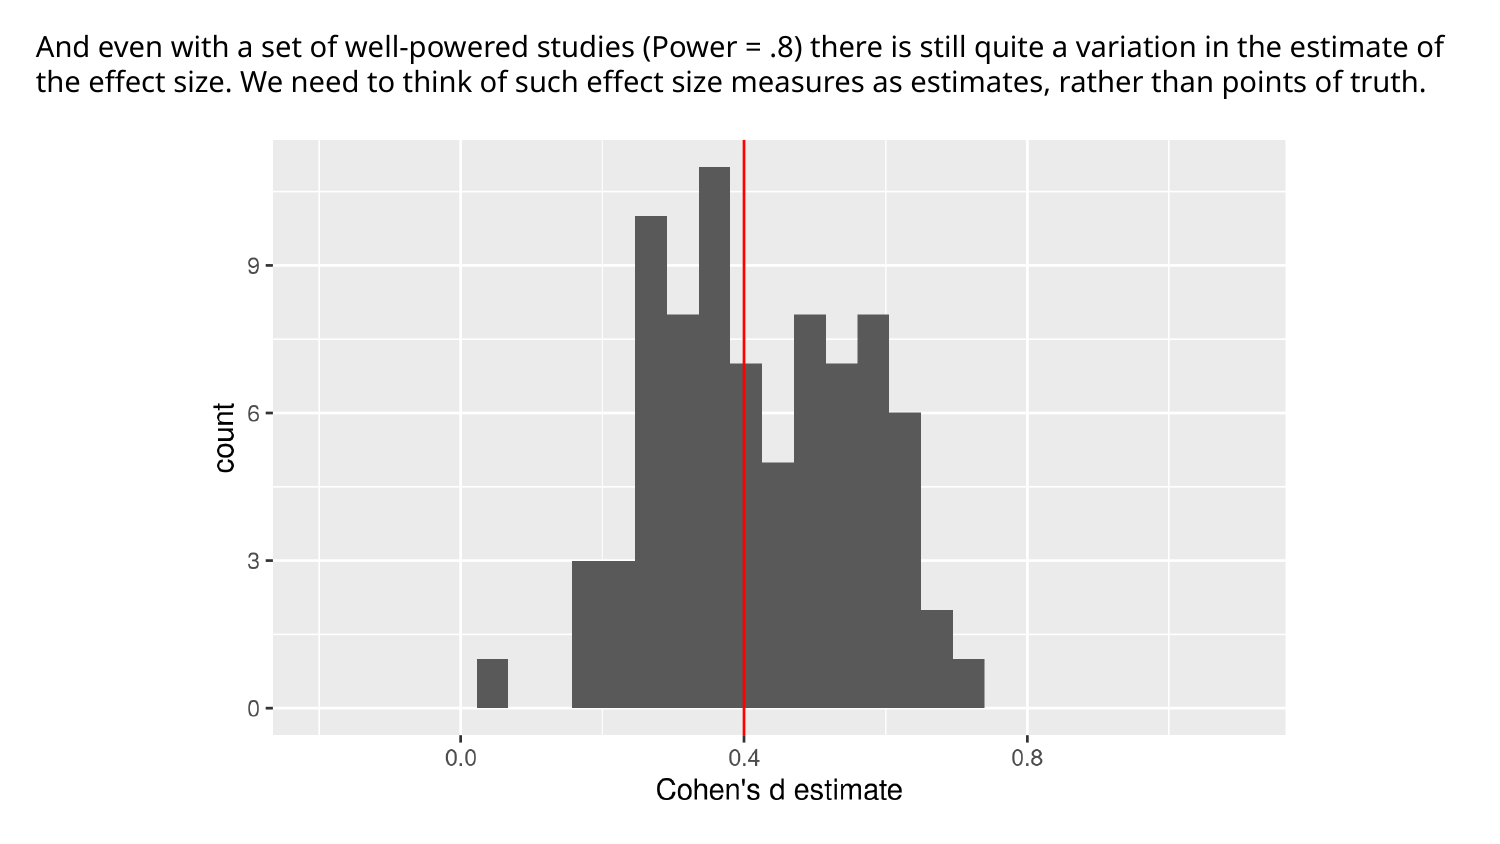

And even with a set of well-powered studies (Power = .8) there is still quite a variation in the estimate of the effect size. We need to think of such effect size measures as estimates, rather than points of truth.